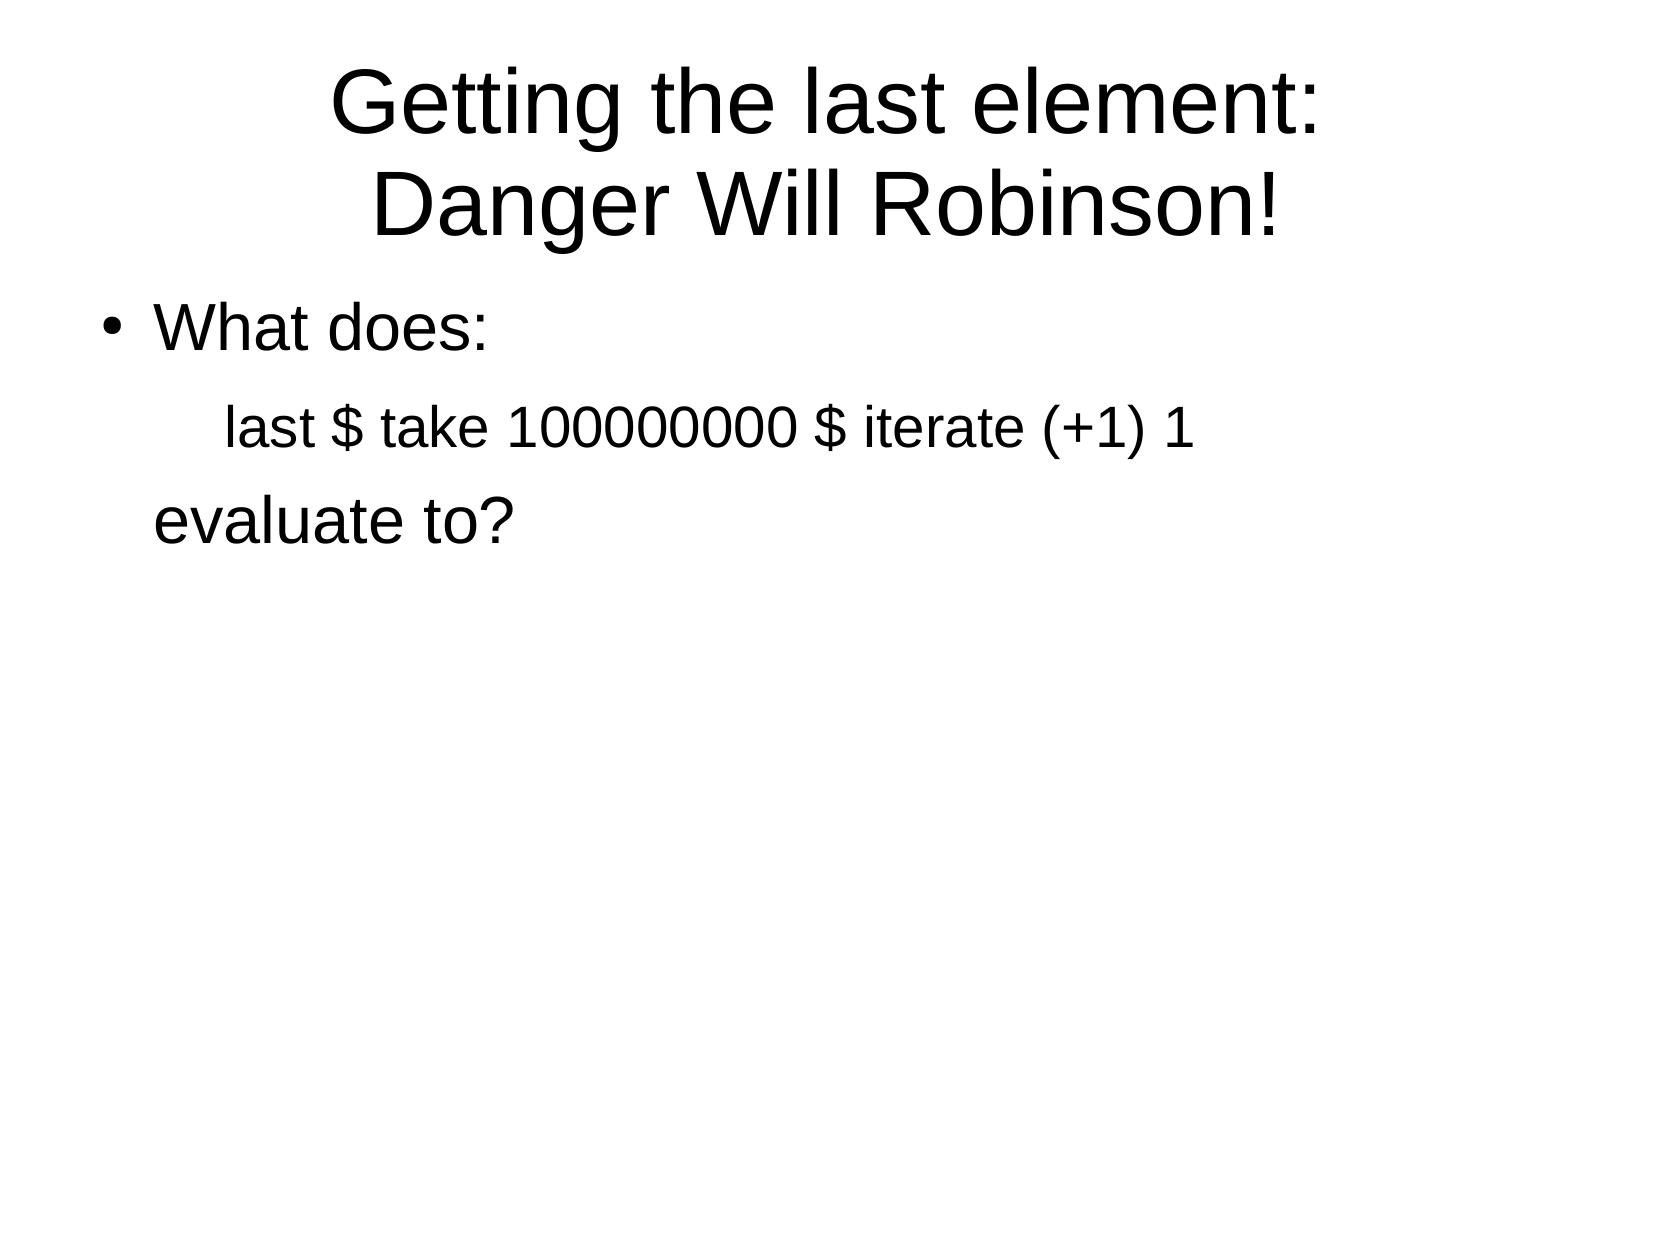

# Getting the last element: Danger Will Robinson!
What does:
last $ take 100000000 $ iterate (+1) 1
evaluate to?